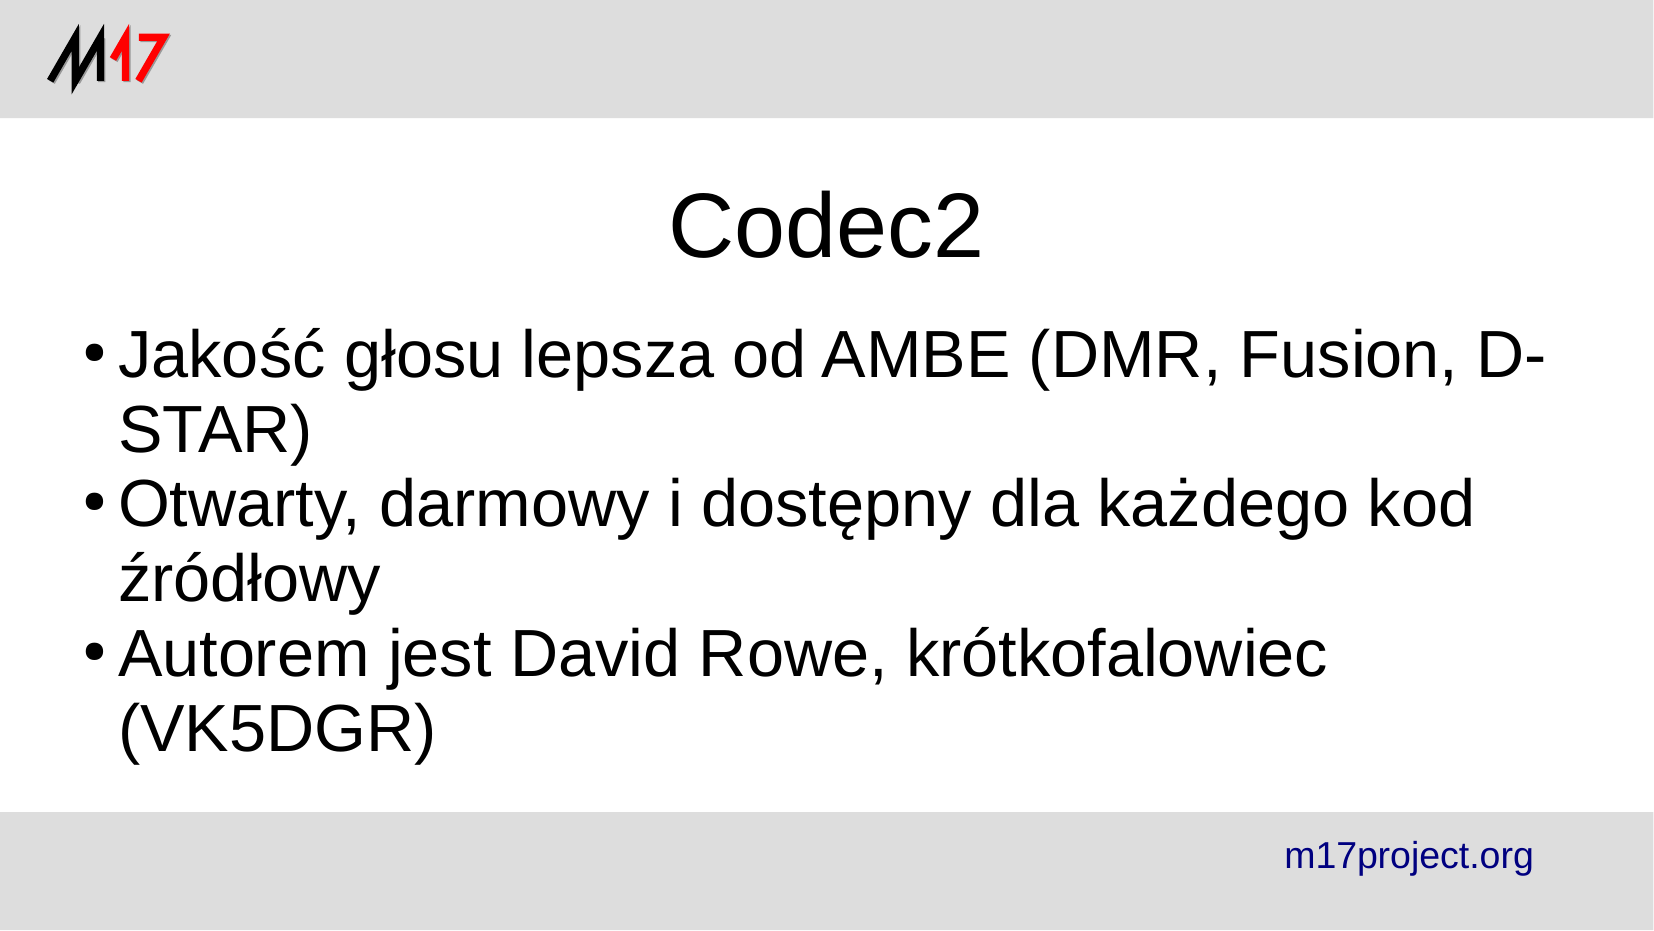

# Codec2
Jakość głosu lepsza od AMBE (DMR, Fusion, D-STAR)
Otwarty, darmowy i dostępny dla każdego kod źródłowy
Autorem jest David Rowe, krótkofalowiec (VK5DGR)
m17project.org